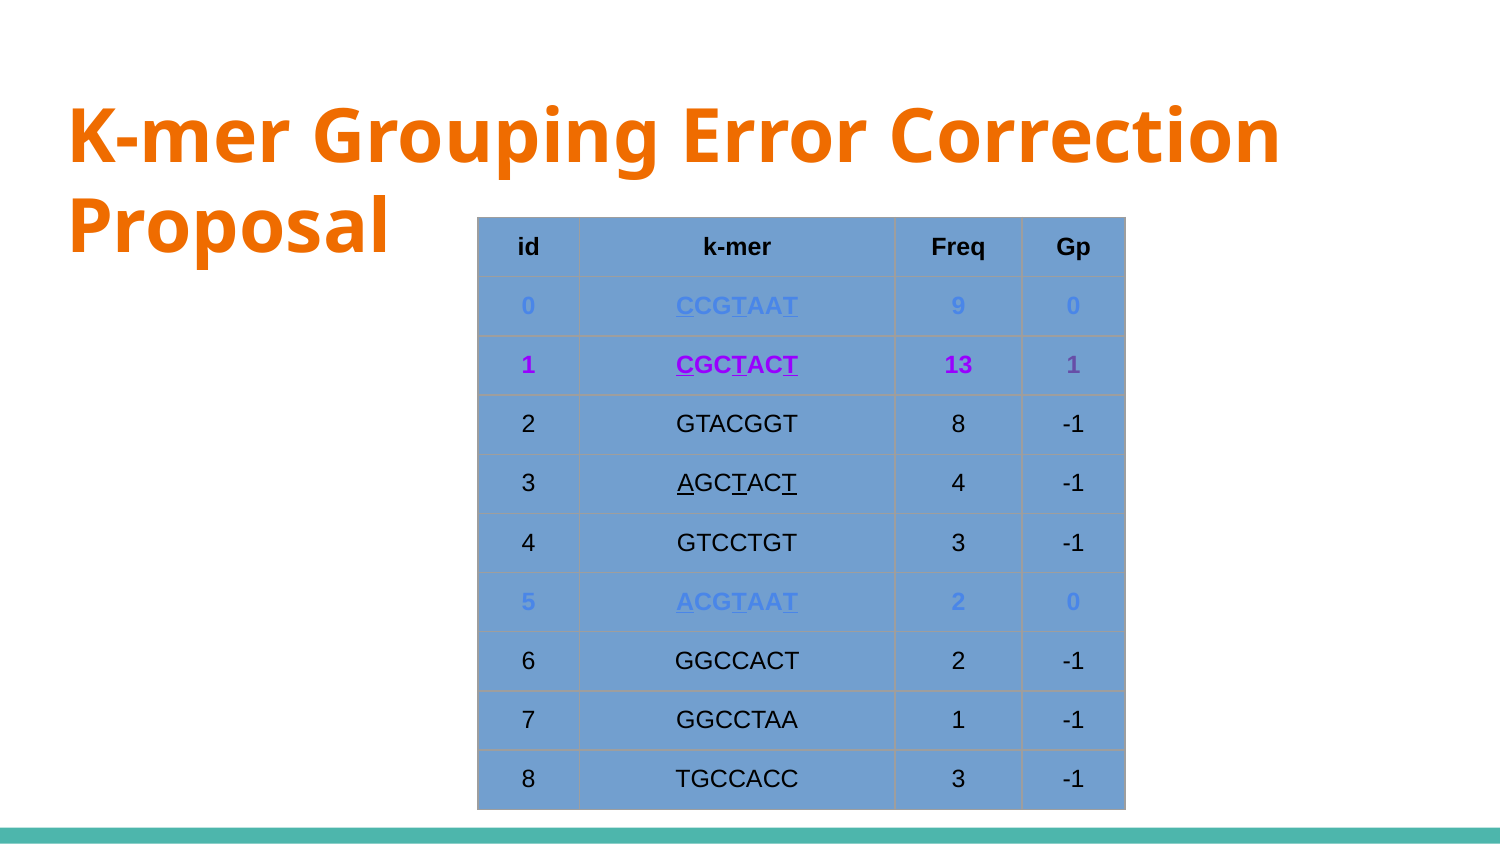

# K-mer Grouping Error Correction Proposal
| id | k-mer | Freq |
| --- | --- | --- |
| 0 | CCGTAAT | 9 |
| 1 | CGCTACT | 13 |
| 2 | GTACGGT | 8 |
| 3 | AGCTACT | 4 |
| 4 | GTCCTGT | 3 |
| 5 | ACGTAAT | 2 |
| 6 | GGCCACT | 2 |
| 7 | GGCCTAA | 1 |
| 8 | TGCCACC | 3 |
| Gp |
| --- |
| 0 |
| 1 |
| -1 |
| -1 |
| -1 |
| 0 |
| -1 |
| -1 |
| -1 |